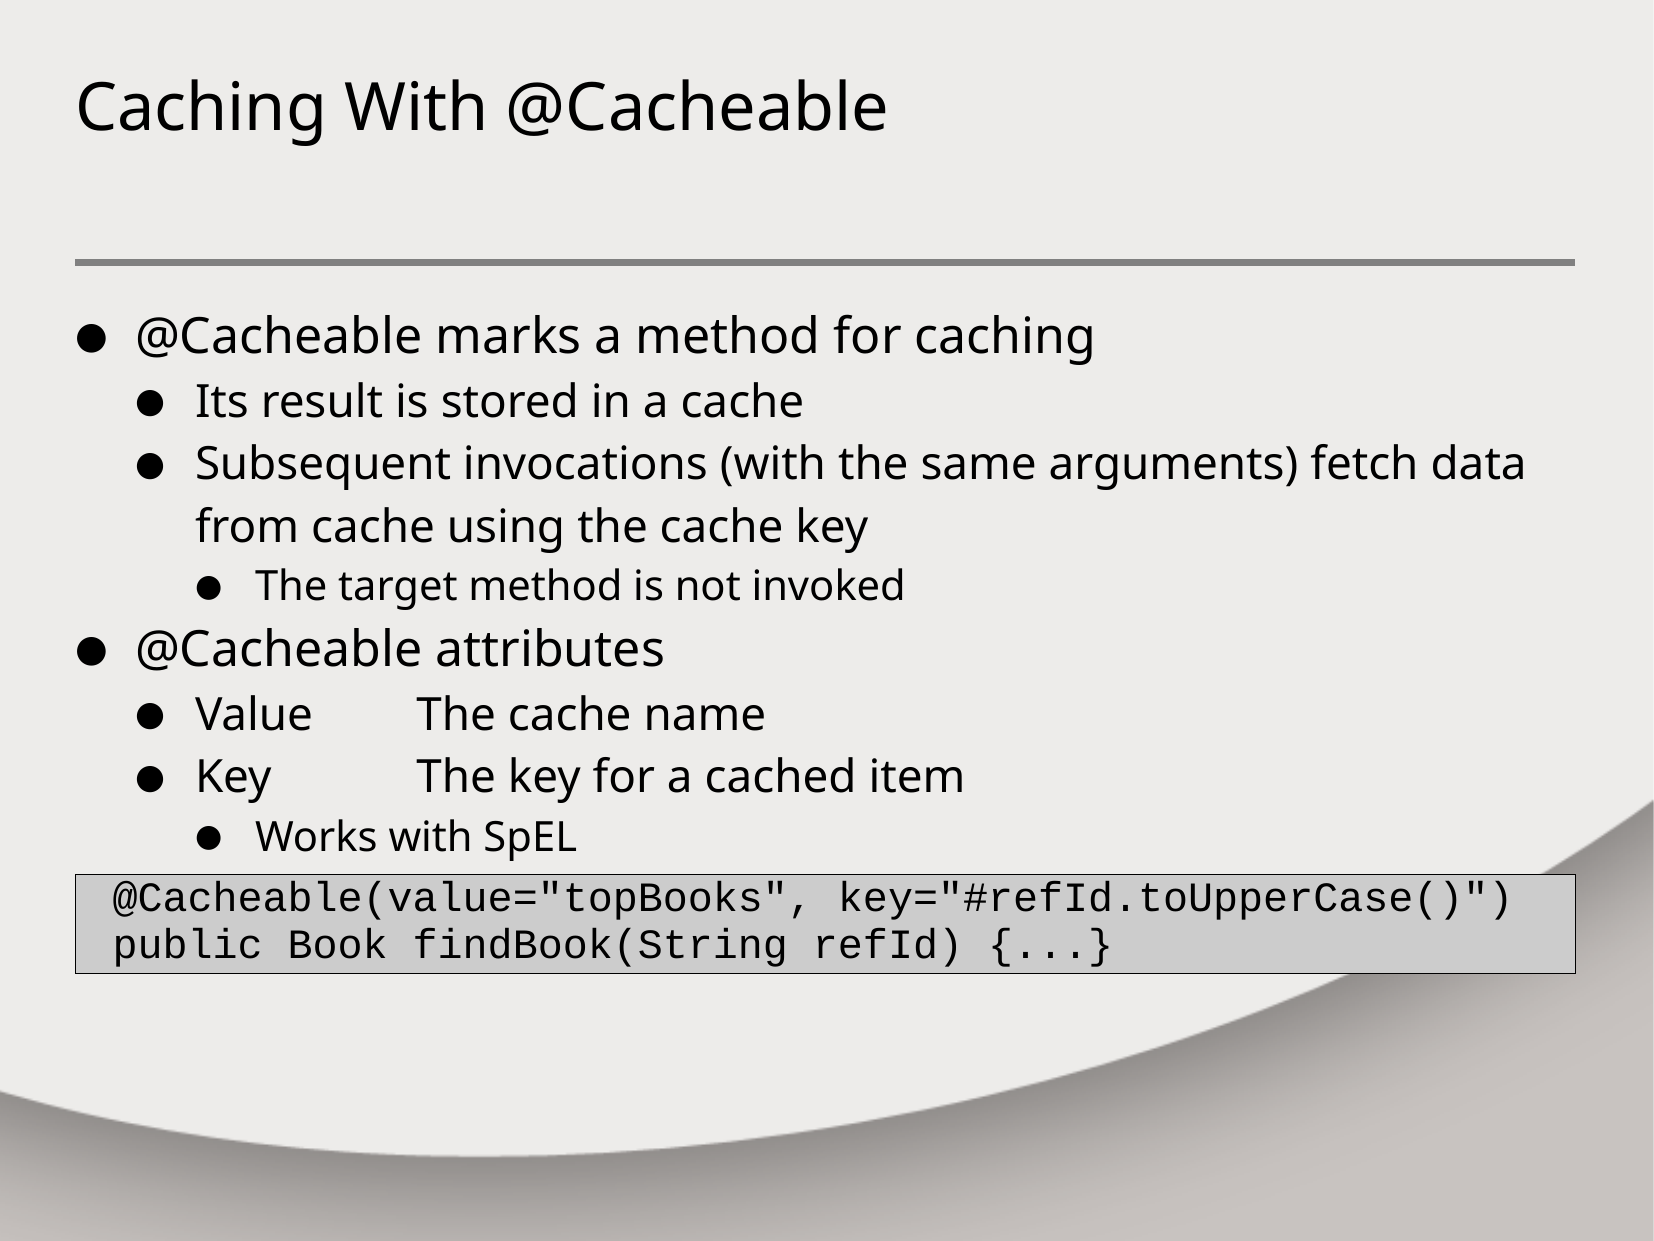

# Caching With @Cacheable
@Cacheable marks a method for caching
Its result is stored in a cache
Subsequent invocations (with the same arguments) fetch data from cache using the cache key
The target method is not invoked
@Cacheable attributes
Value		The cache name
Key		The key for a cached item
Works with SpEL
Additional attributes supported
@Cacheable(value="topBooks", key="#refId.toUpperCase()")
public Book findBook(String refId) {...}